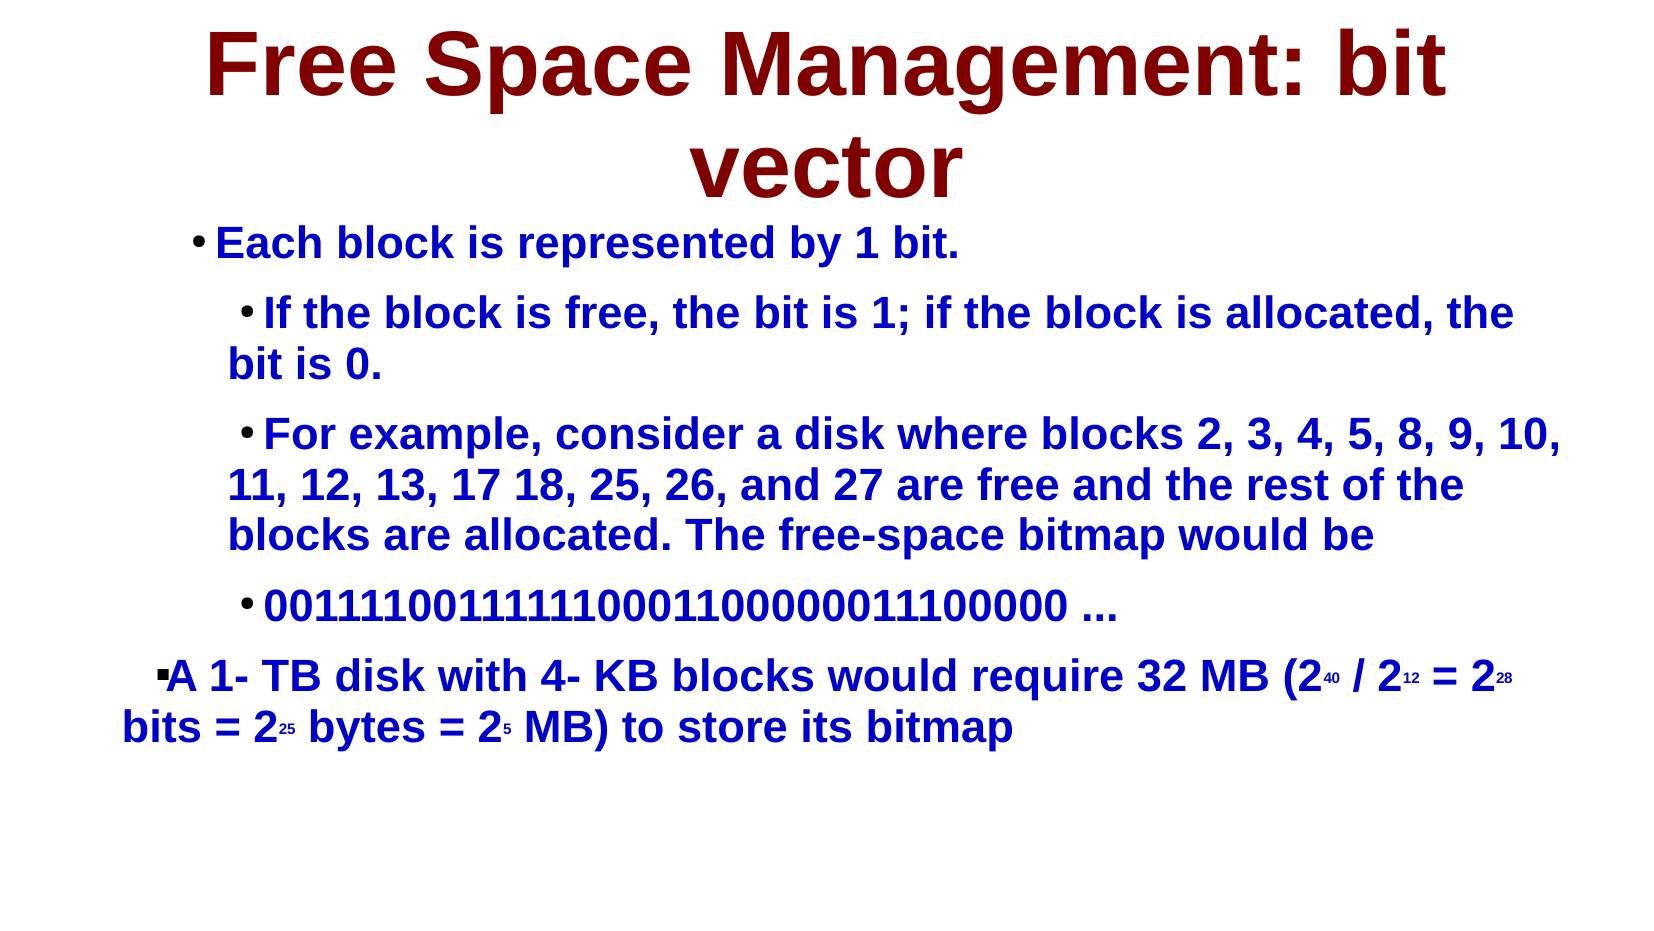

# Free Space Management: bit vector
Each block is represented by 1 bit.
If the block is free, the bit is 1; if the block is allocated, the bit is 0.
For example, consider a disk where blocks 2, 3, 4, 5, 8, 9, 10, 11, 12, 13, 17 18, 25, 26, and 27 are free and the rest of the blocks are allocated. The free-space bitmap would be
001111001111110001100000011100000 ...
A 1- TB disk with 4- KB blocks would require 32 MB (240 / 212 = 228 bits = 225 bytes = 25 MB) to store its bitmap